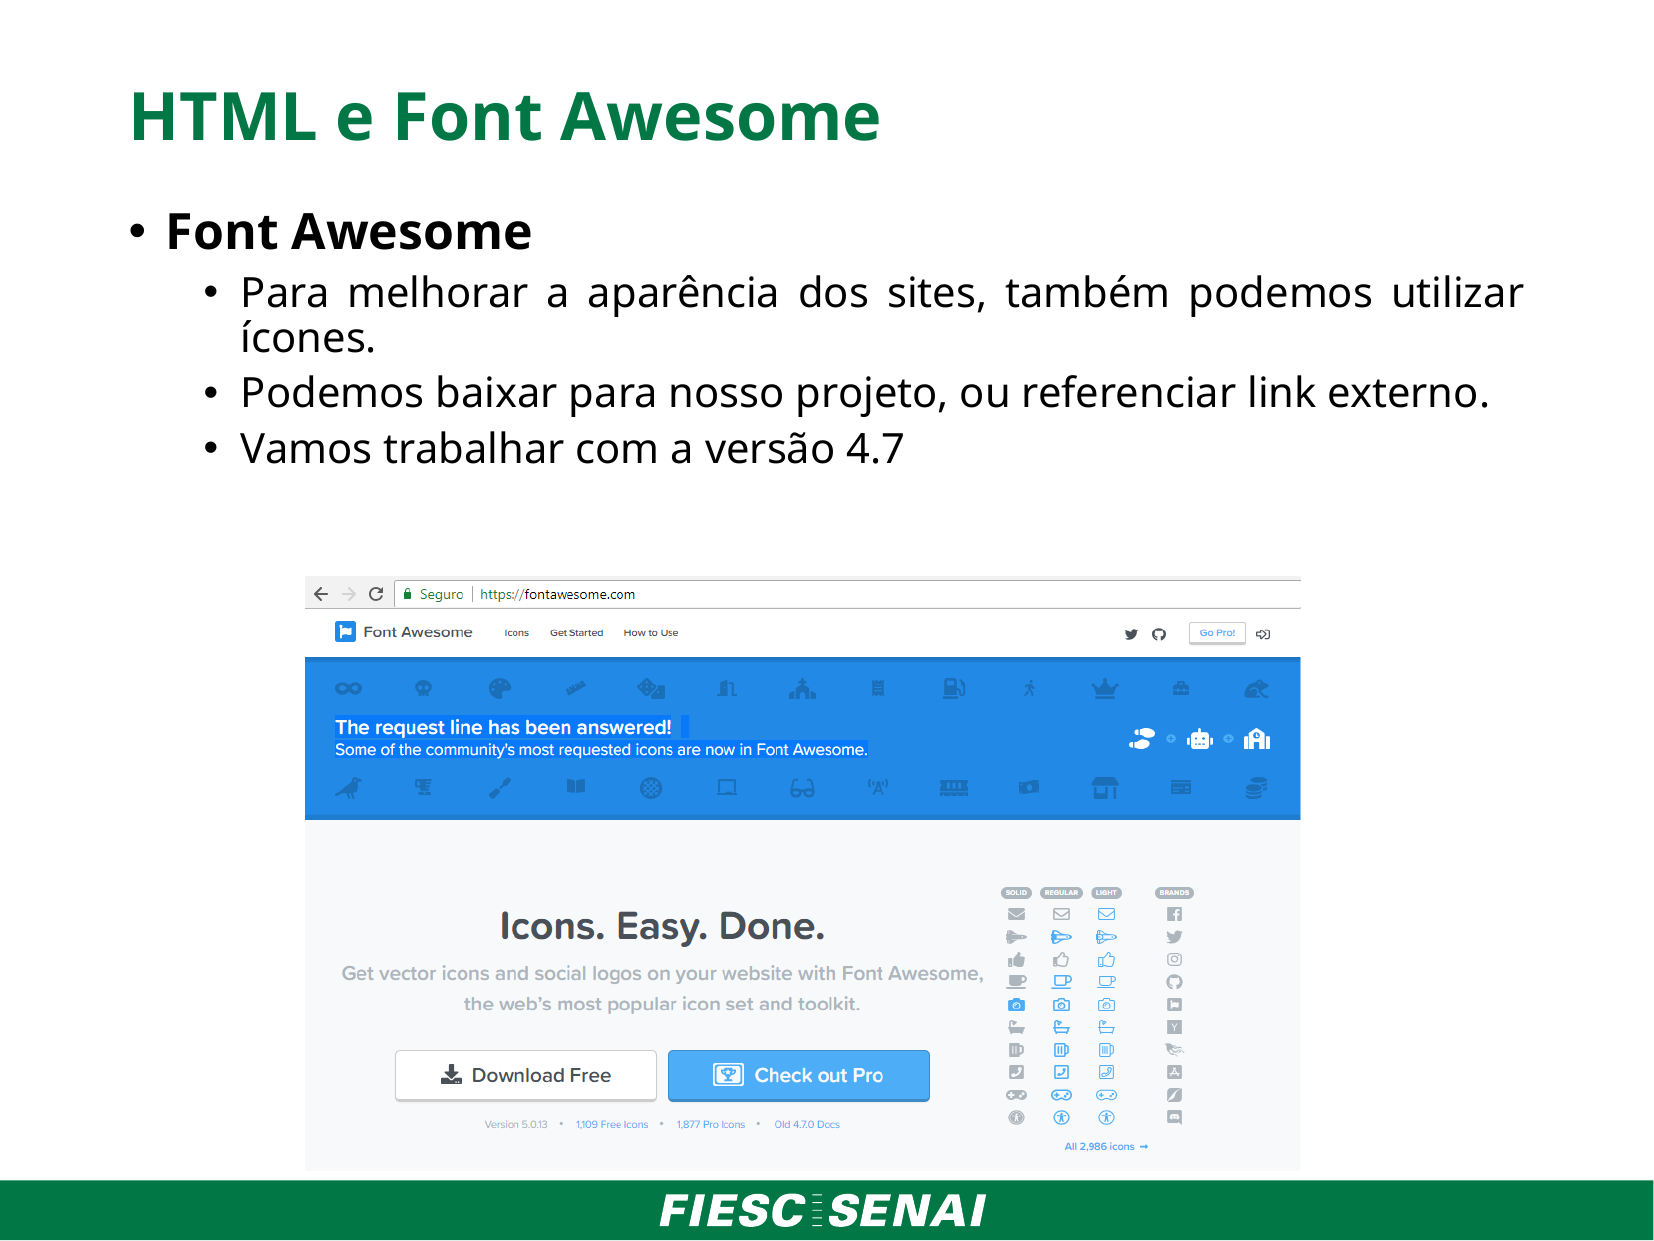

HTML e Font Awesome
Font Awesome
Para melhorar a aparência dos sites, também podemos utilizar ícones.
Podemos baixar para nosso projeto, ou referenciar link externo.
Vamos trabalhar com a versão 4.7